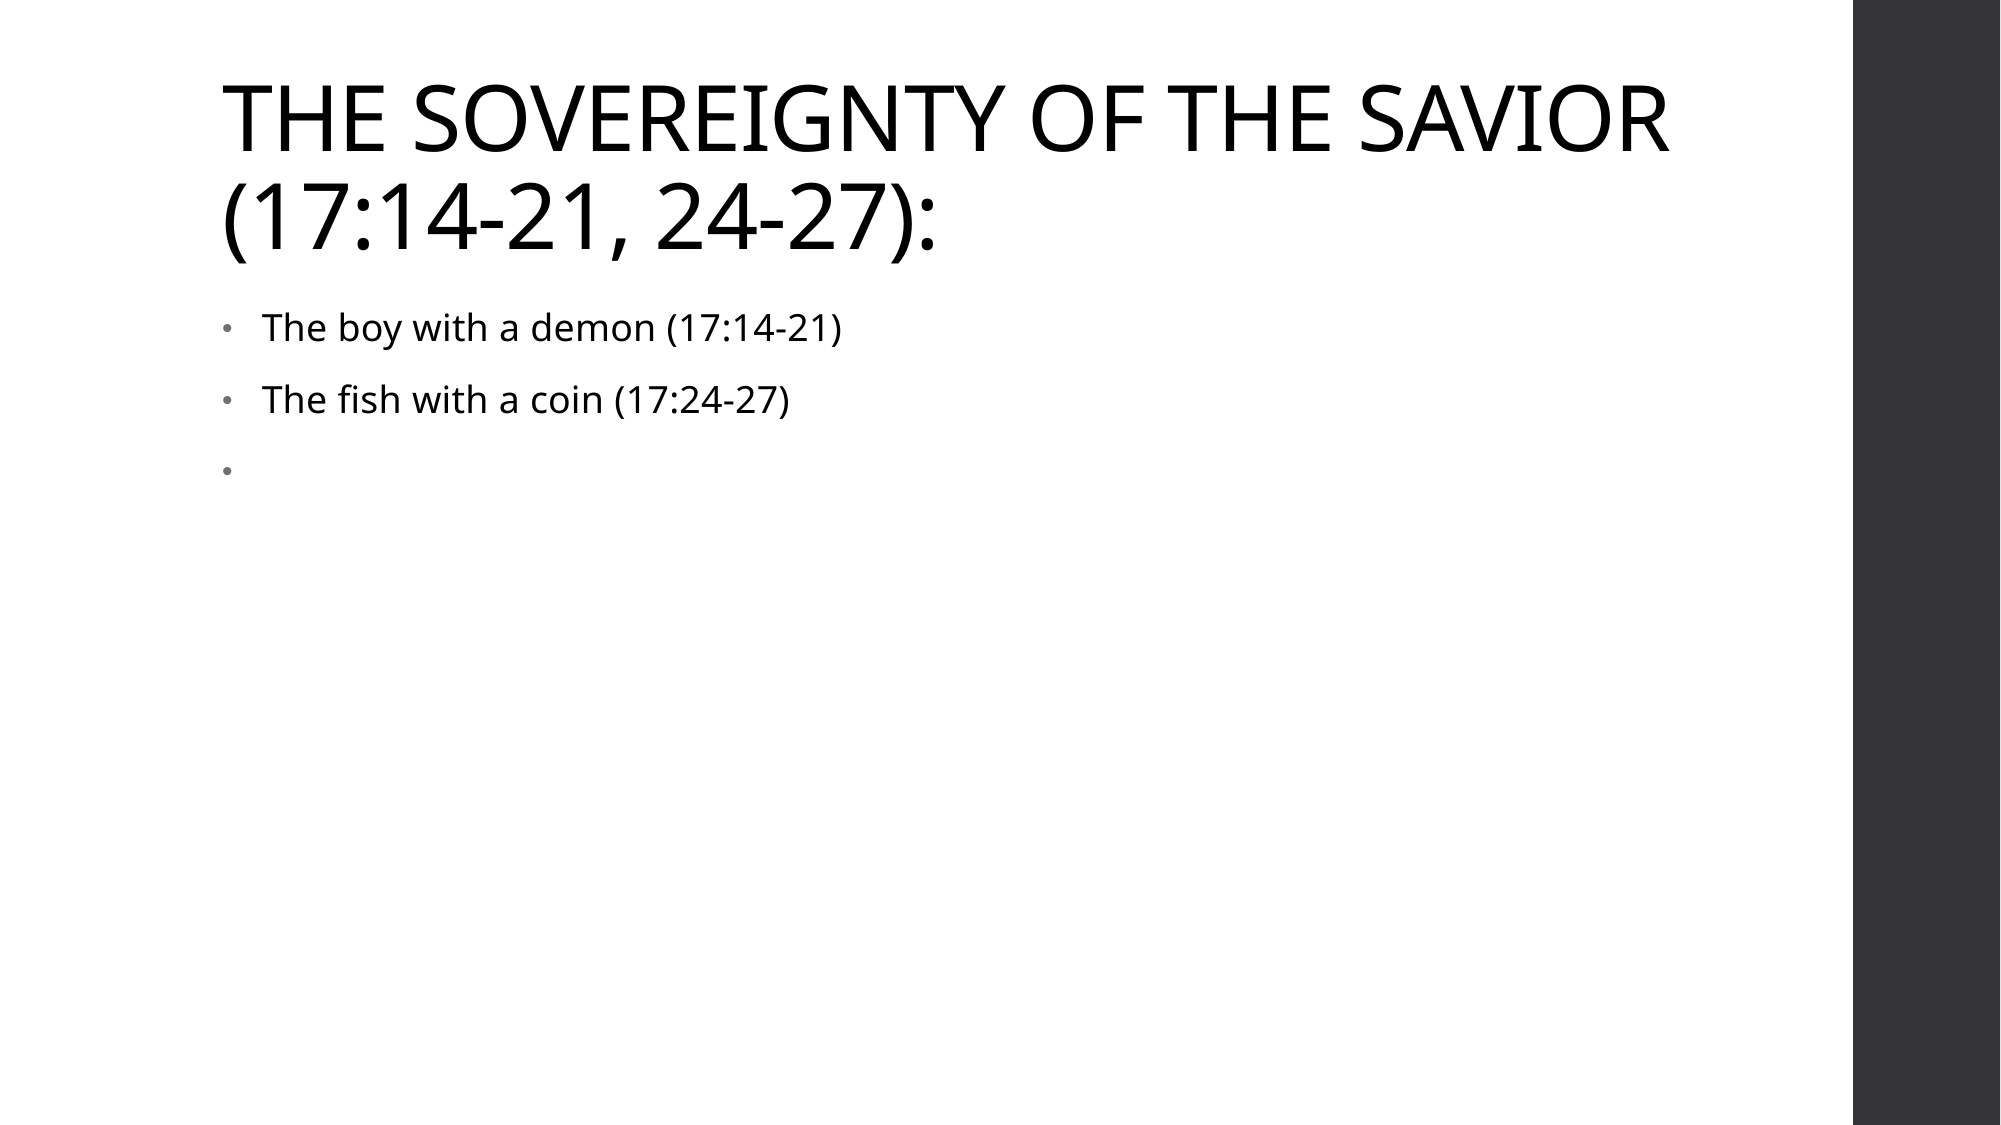

# THE SOVEREIGNTY OF THE SAVIOR (17:14-21, 24-27):
 The boy with a demon (17:14-21)
 The fish with a coin (17:24-27)